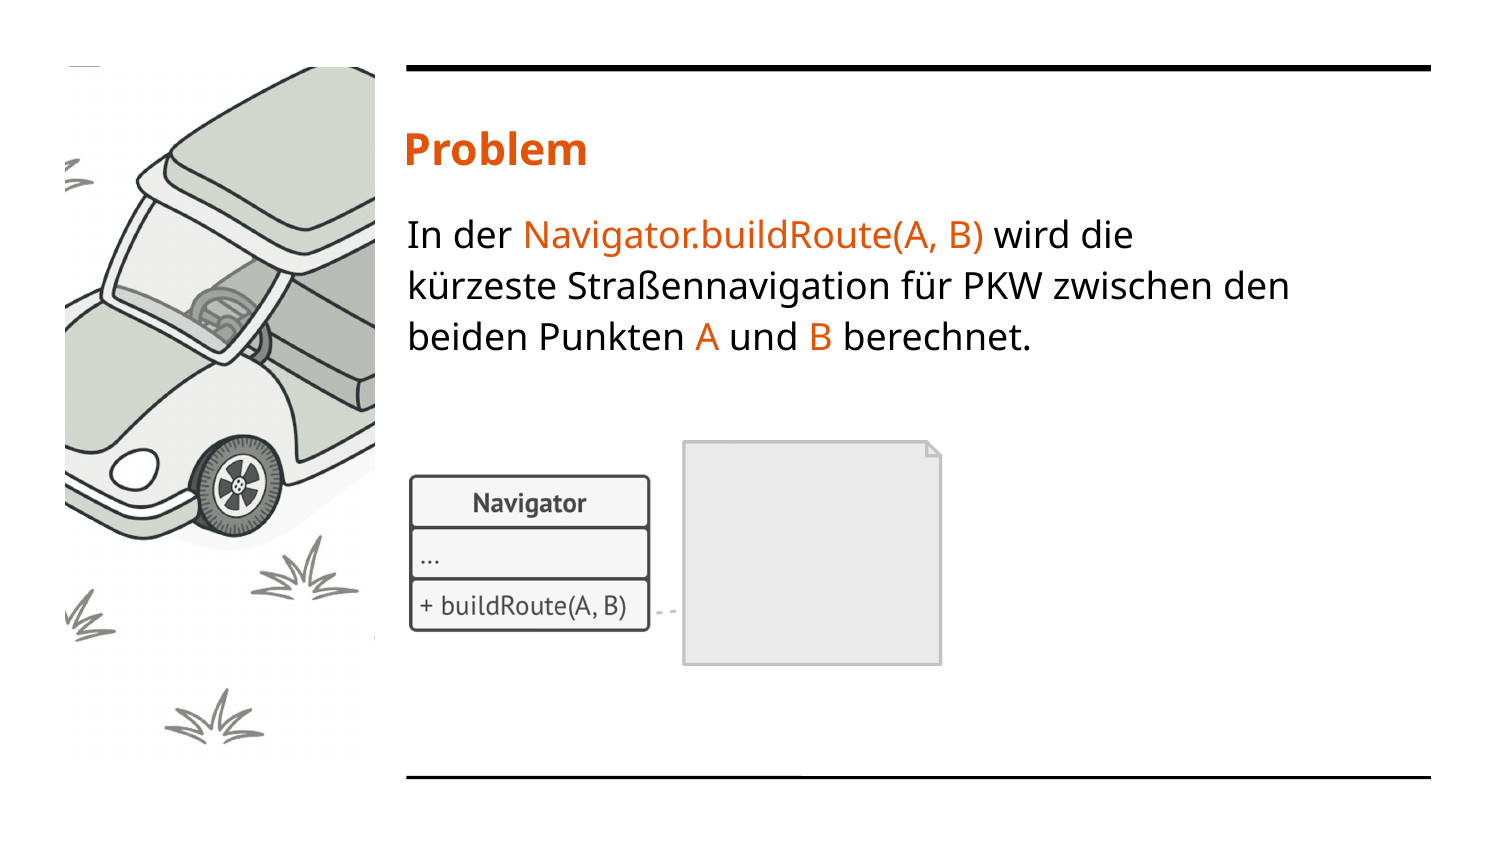

# Problem
In der Navigator.buildRoute(A, B) wird die
kürzeste Straßennavigation für PKW zwischen den
beiden Punkten A und B berechnet.